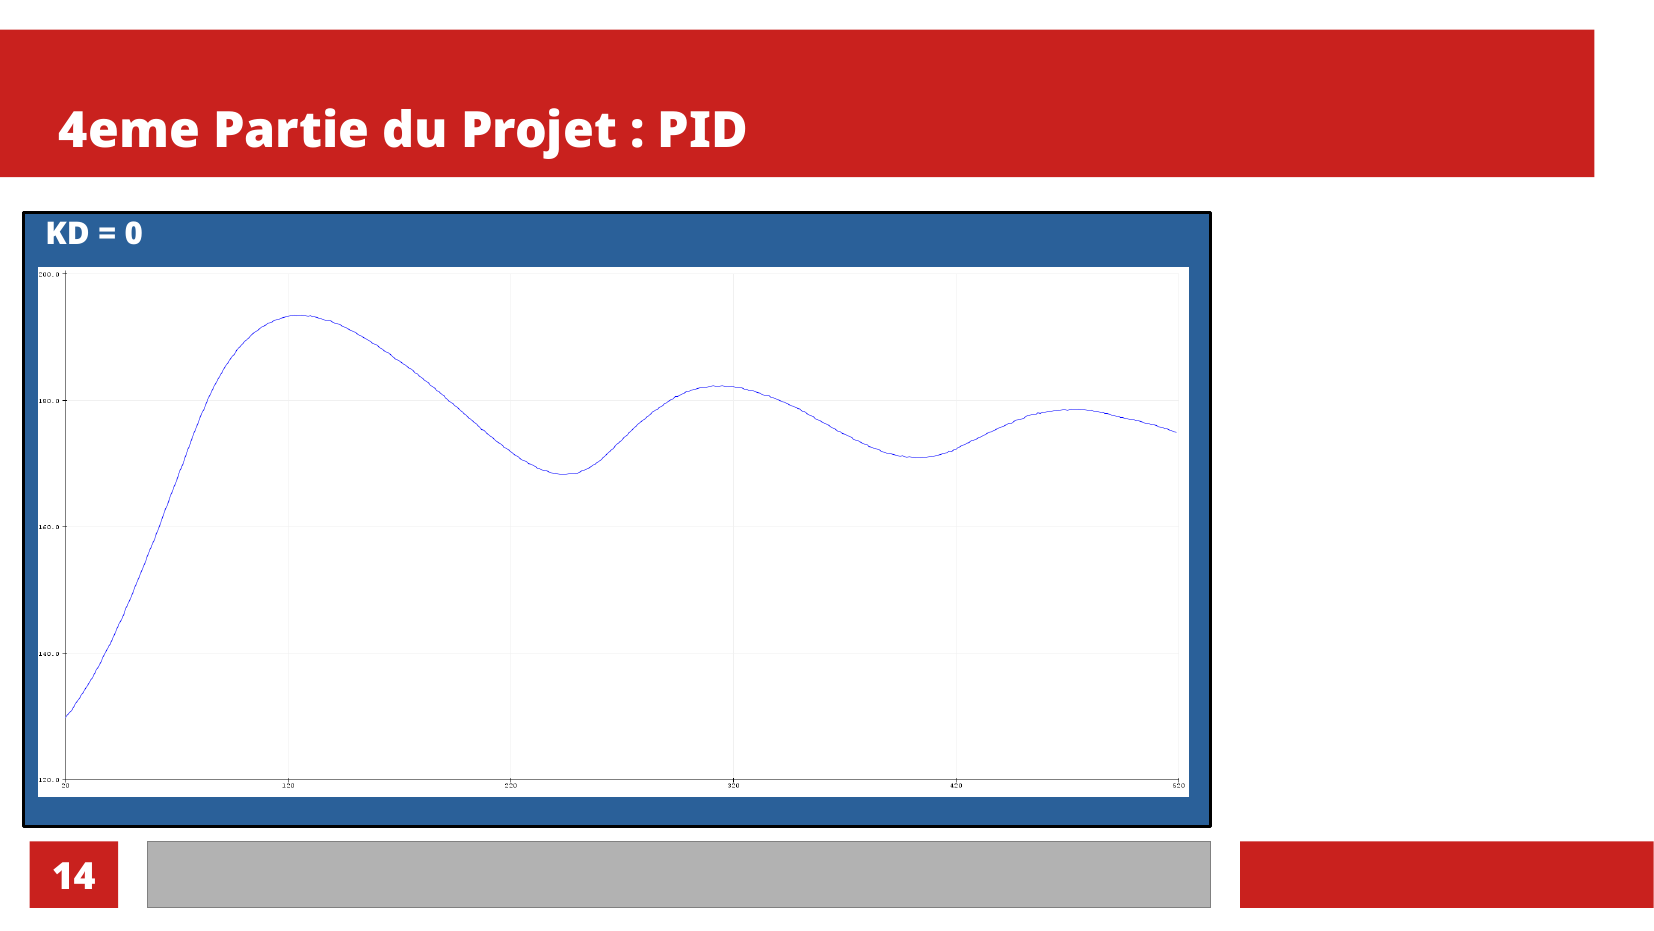

# 4eme Partie du Projet : PID
PID : KP = 1 KI = 0 KD = 0
14